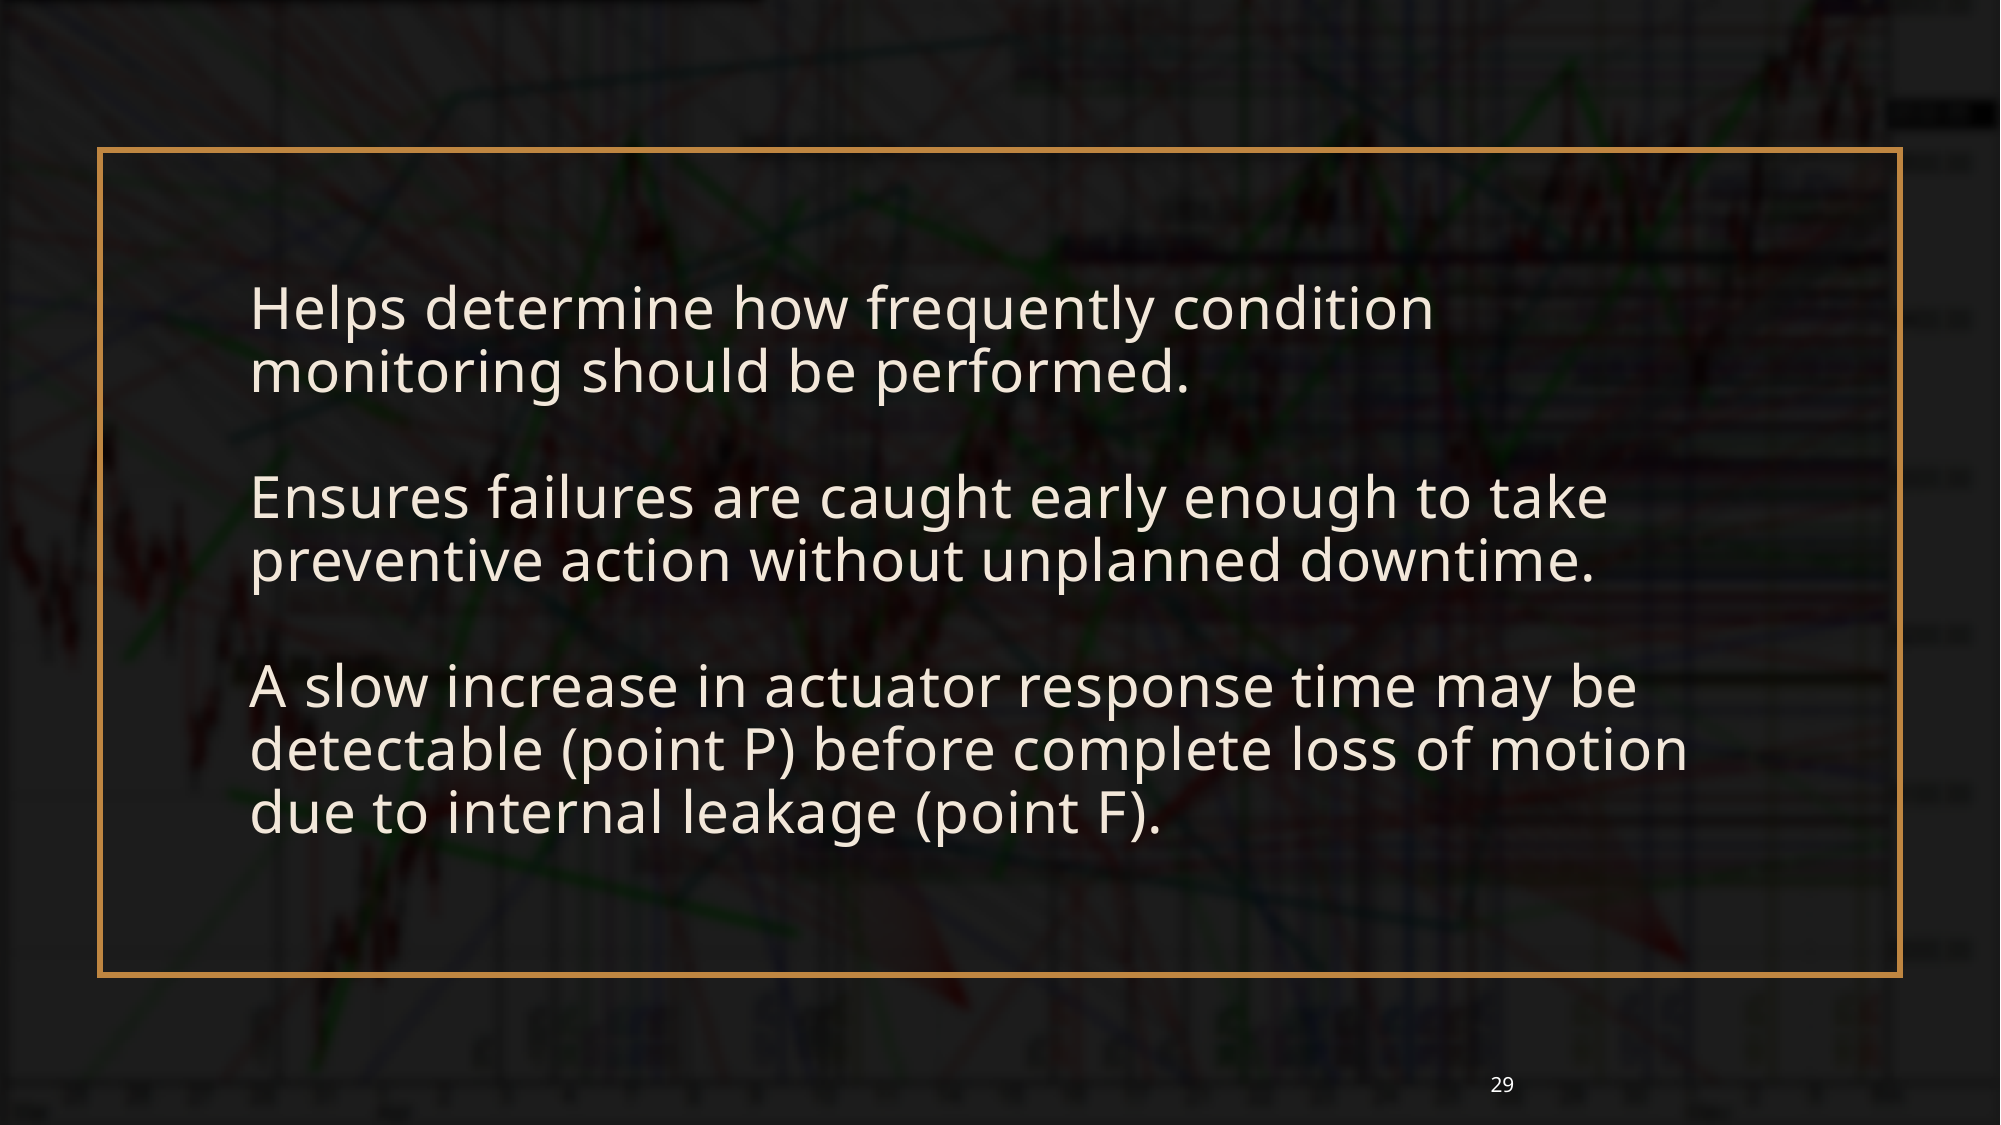

# Helps determine how frequently condition monitoring should be performed. Ensures failures are caught early enough to take preventive action without unplanned downtime. A slow increase in actuator response time may be detectable (point P) before complete loss of motion due to internal leakage (point F).